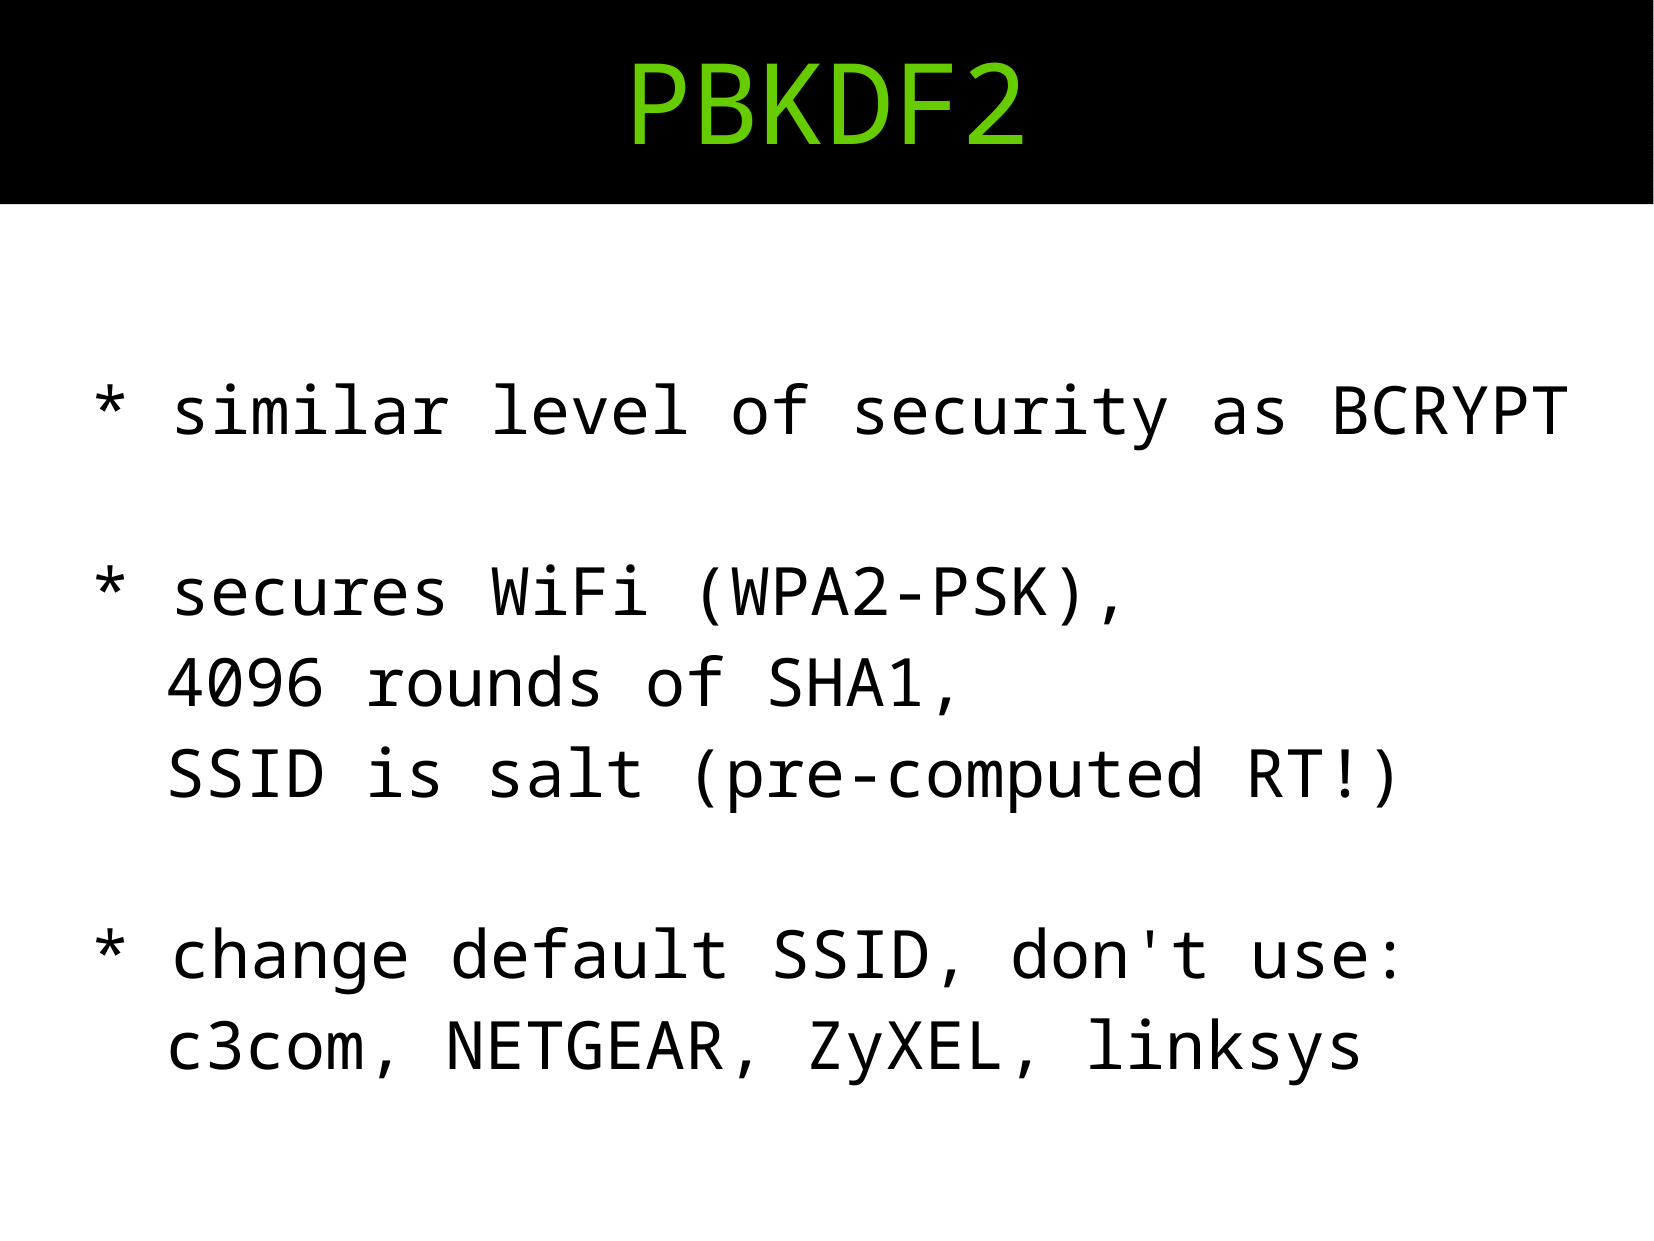

# PBKDF2
* similar level of security as BCRYPT
* secures WiFi (WPA2-PSK),
	4096 rounds of SHA1,
	SSID is salt (pre-computed RT!)
* change default SSID, don't use:
	c3com, NETGEAR, ZyXEL, linksys